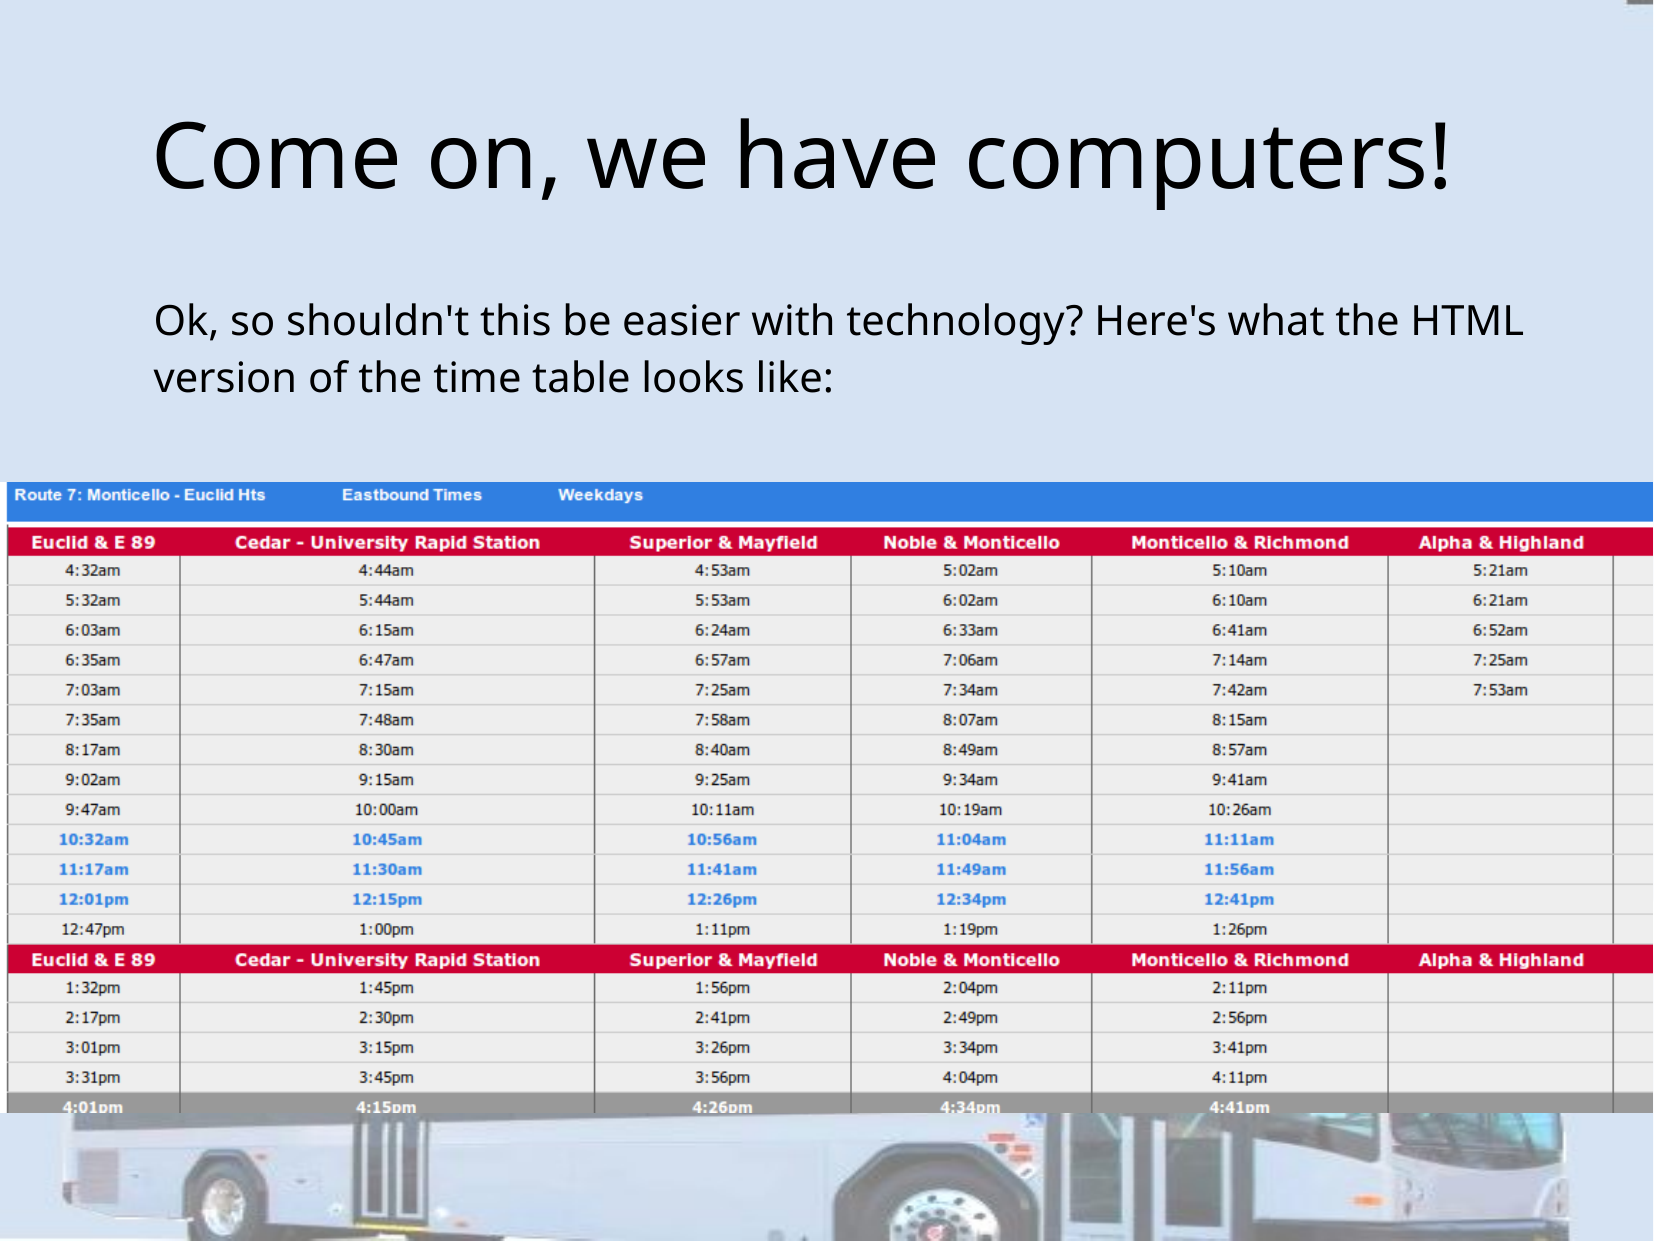

# Come on, we have computers!
Ok, so shouldn't this be easier with technology? Here's what the HTML version of the time table looks like: